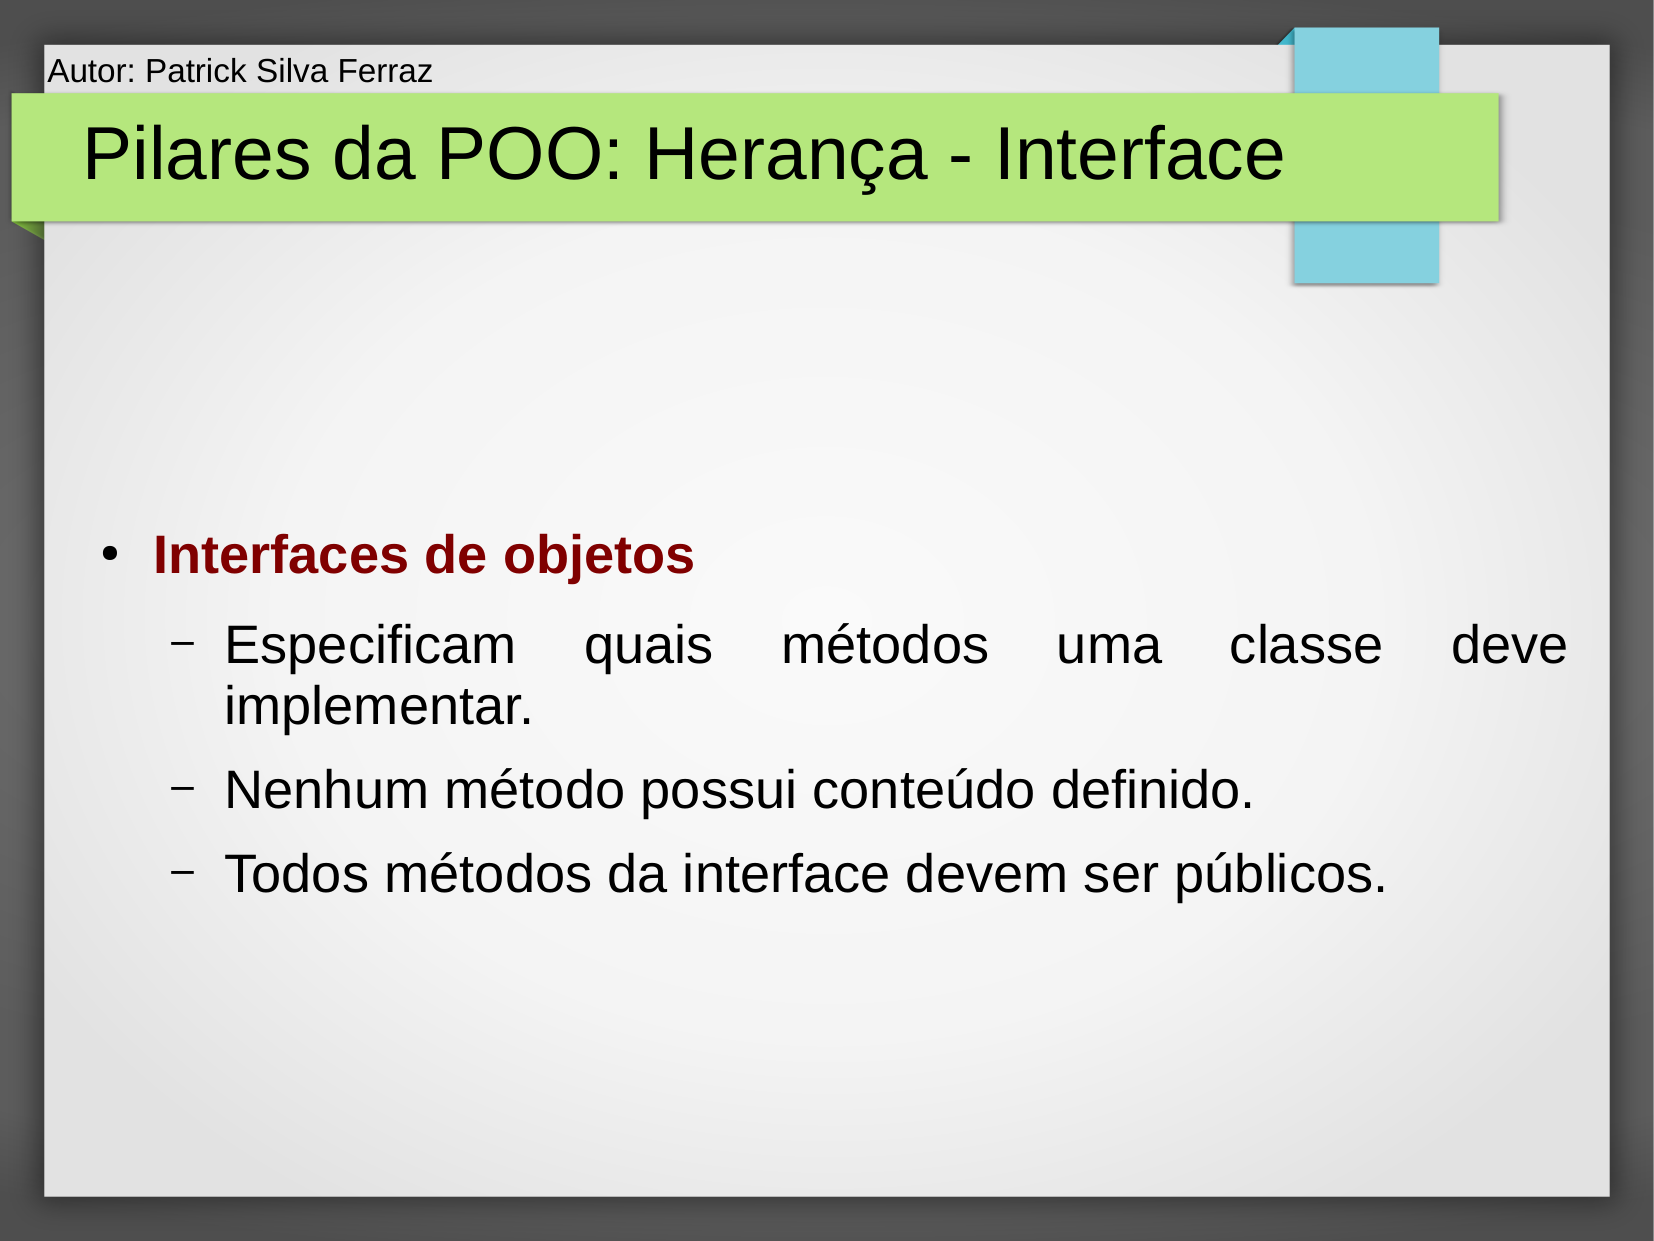

Autor: Patrick Silva Ferraz
# Pilares da POO: Herança - Interface
Interfaces de objetos
Especificam quais métodos uma classe deve implementar.
Nenhum método possui conteúdo definido.
Todos métodos da interface devem ser públicos.